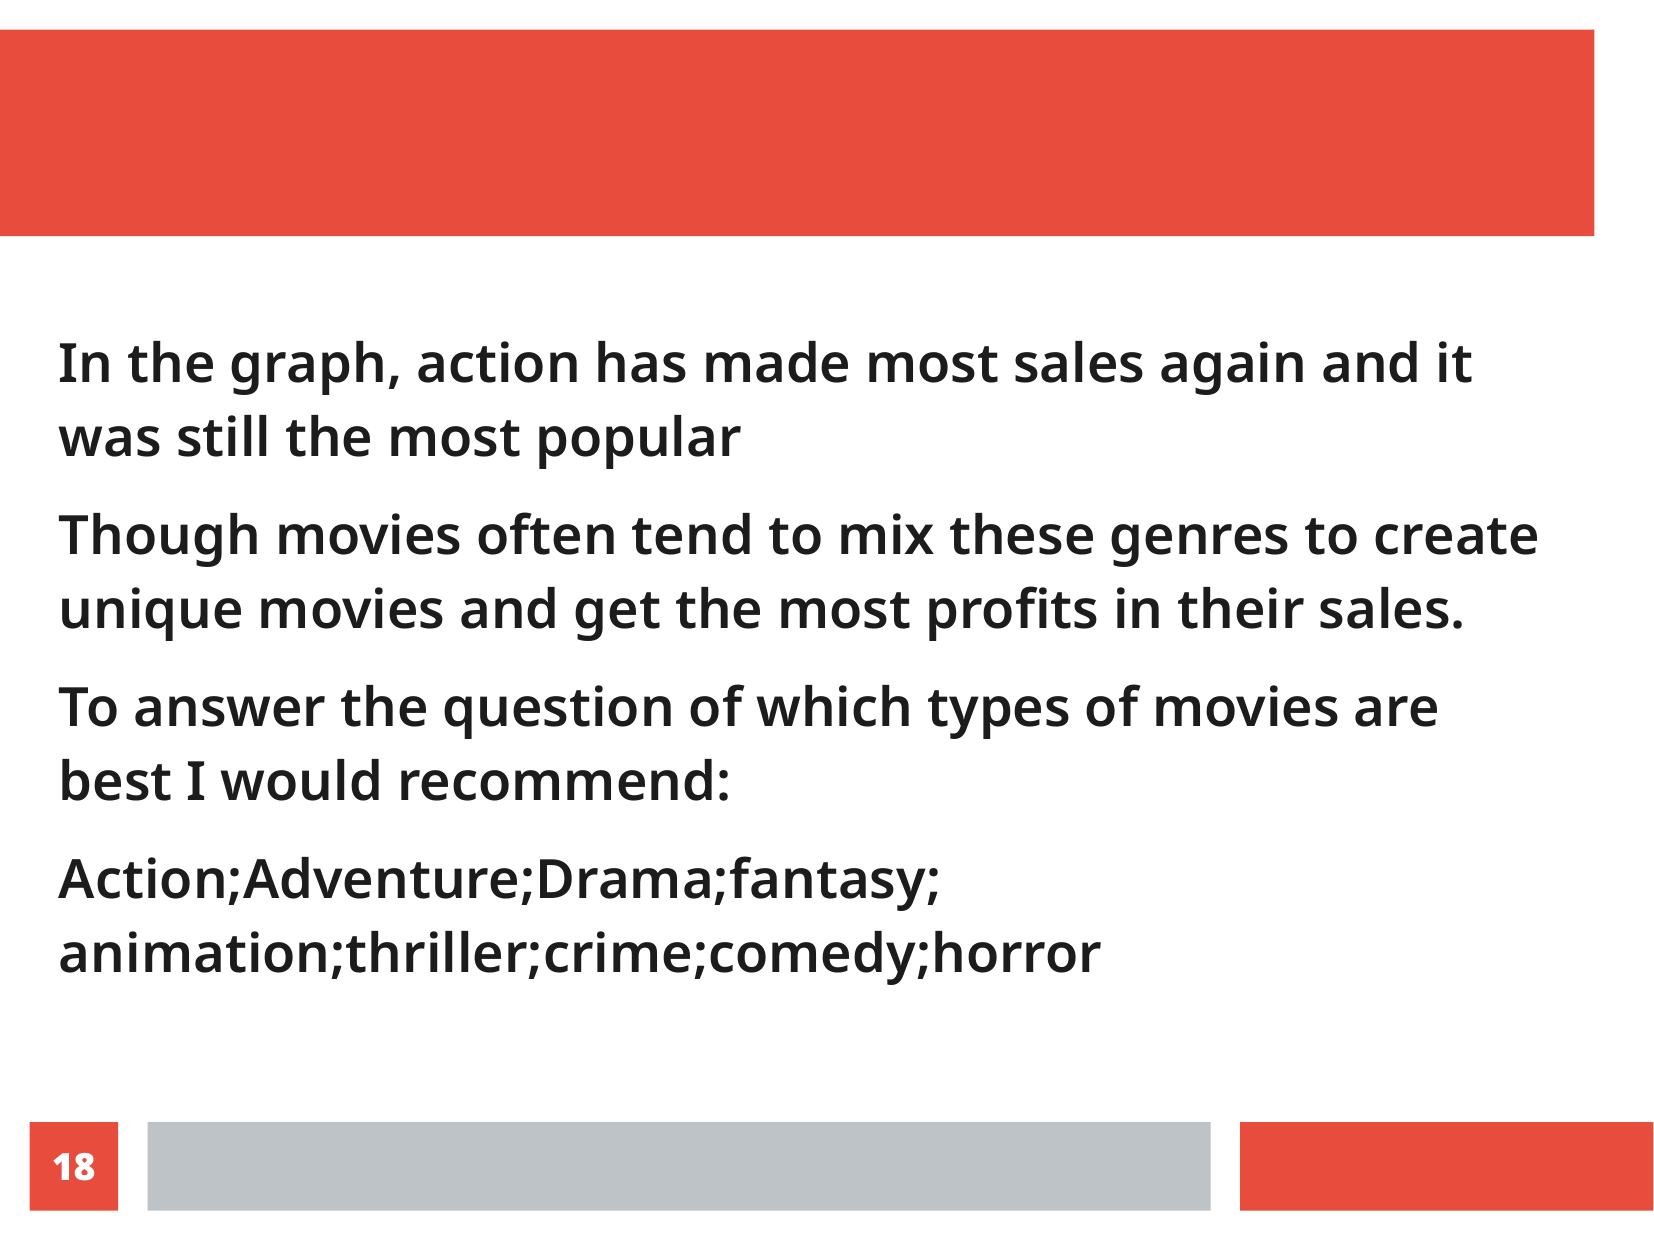

#
In the graph, action has made most sales again and it was still the most popular
Though movies often tend to mix these genres to create unique movies and get the most profits in their sales.
To answer the question of which types of movies are best I would recommend:
Action;Adventure;Drama;fantasy; animation;thriller;crime;comedy;horror
18